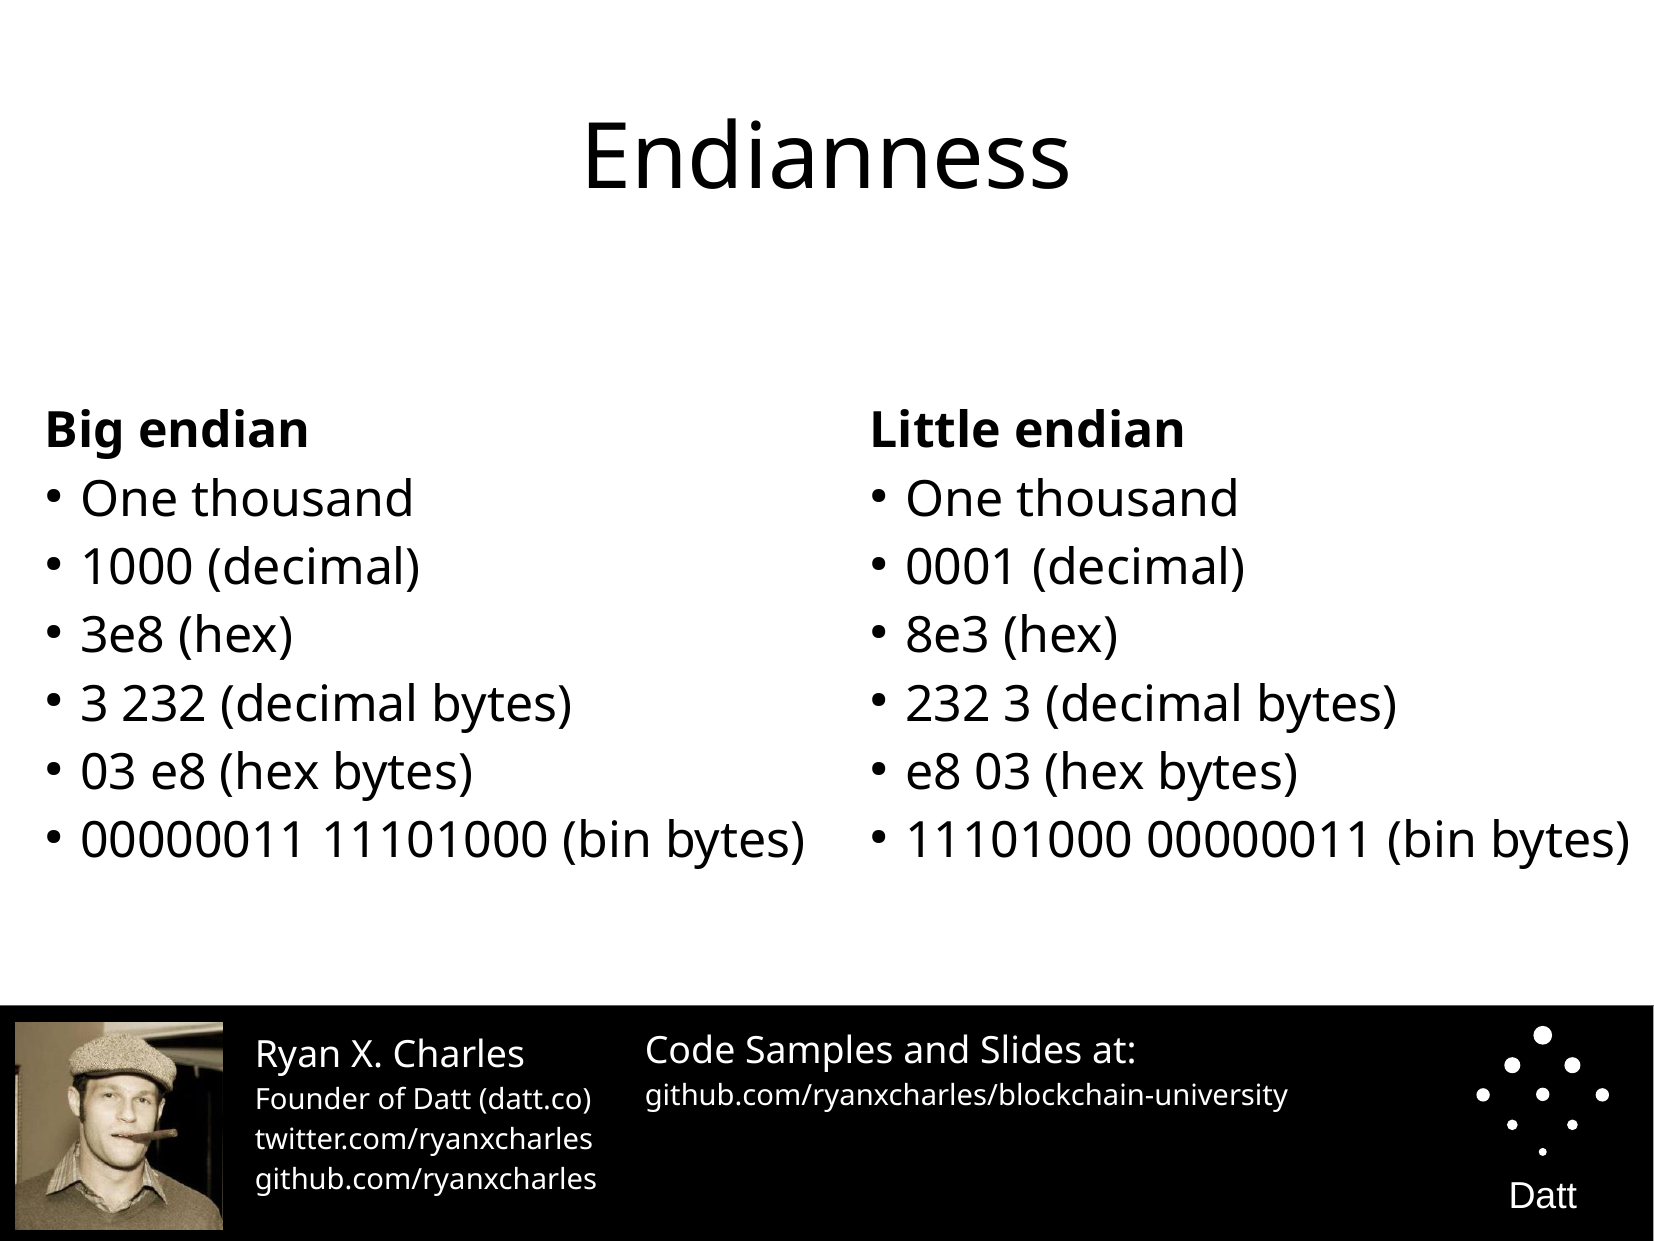

# Endianness
Big endian
One thousand
1000 (decimal)
3e8 (hex)
3 232 (decimal bytes)
03 e8 (hex bytes)
00000011 11101000 (bin bytes)
Little endian
One thousand
0001 (decimal)
8e3 (hex)
232 3 (decimal bytes)
e8 03 (hex bytes)
11101000 00000011 (bin bytes)
Code Samples and Slides at:
github.com/ryanxcharles/blockchain-university
Ryan X. Charles
Founder of Datt (datt.co)
twitter.com/ryanxcharles
github.com/ryanxcharles
Datt